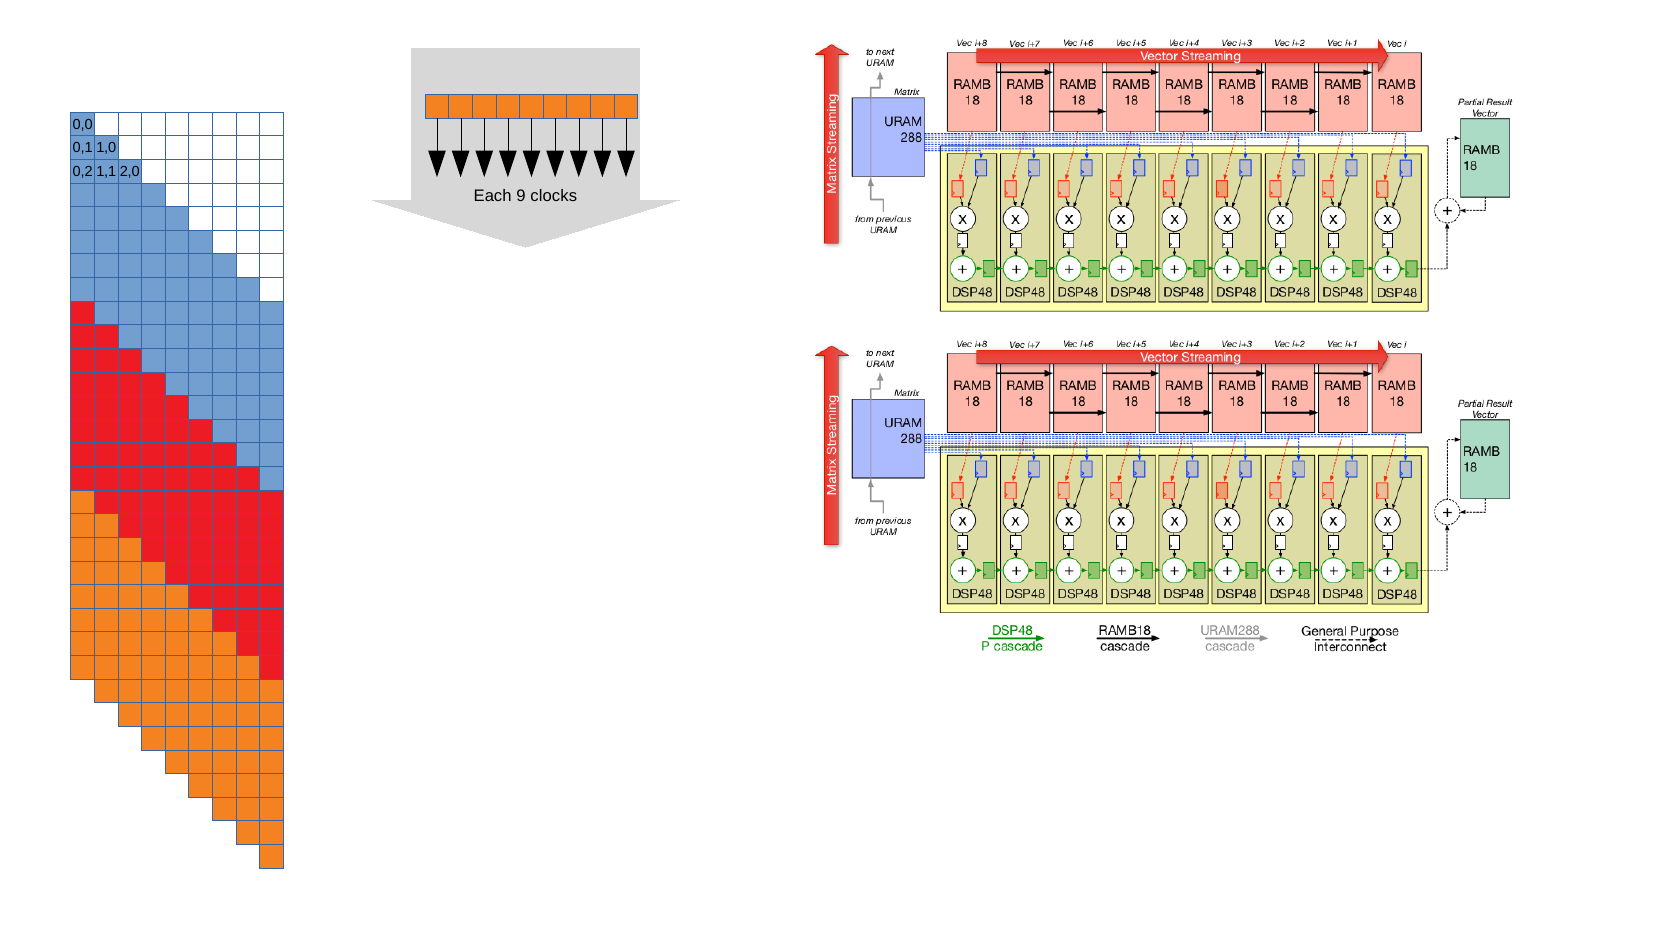

Each 9 clocks
0,0
0,1
1,0
0,2
1,1
2,0